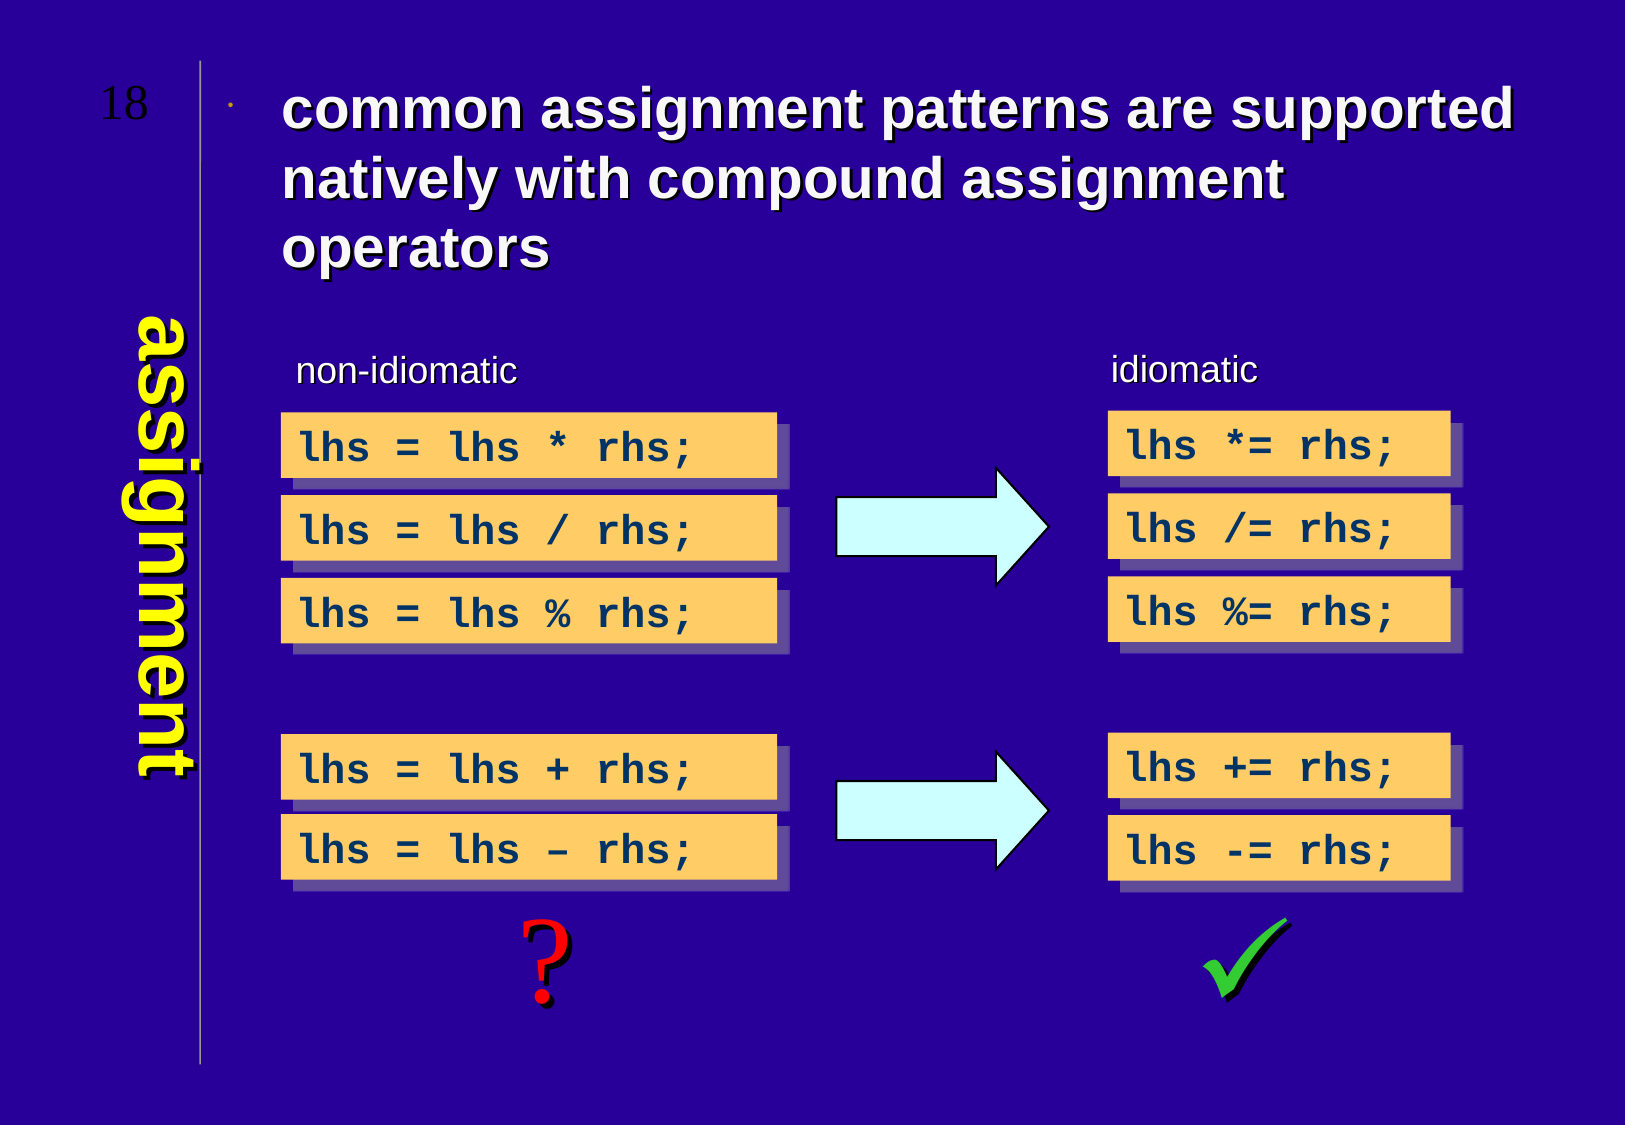

18
common assignment patterns are supported natively with compound assignment operators
# assignment
idiomatic
non-idiomatic
lhs *= rhs;
lhs = lhs * rhs;
lhs /= rhs;
lhs = lhs / rhs;
lhs %= rhs;
lhs = lhs % rhs;
lhs += rhs;
lhs = lhs + rhs;
lhs = lhs – rhs;
lhs -= rhs;
?
